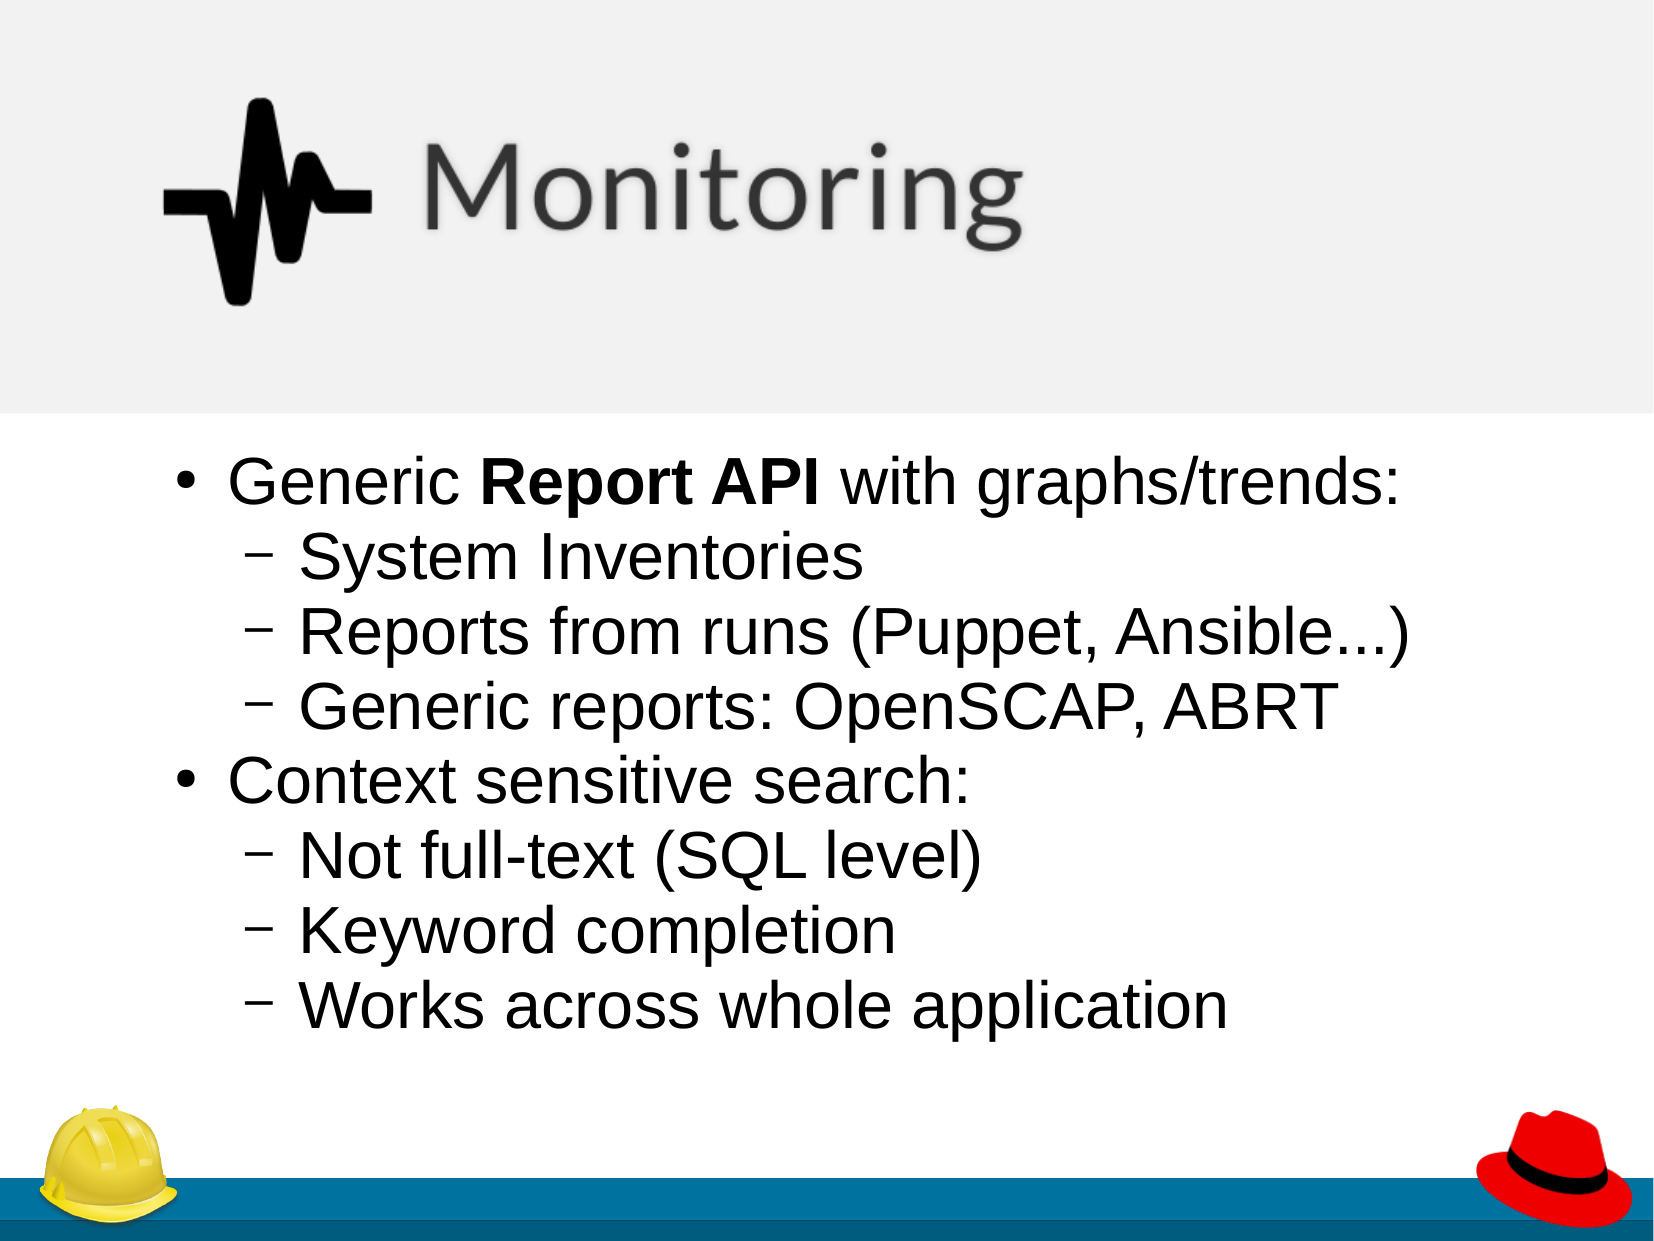

#
Generic Report API with graphs/trends:
System Inventories
Reports from runs (Puppet, Ansible...)
Generic reports: OpenSCAP, ABRT
Context sensitive search:
Not full-text (SQL level)
Keyword completion
Works across whole application